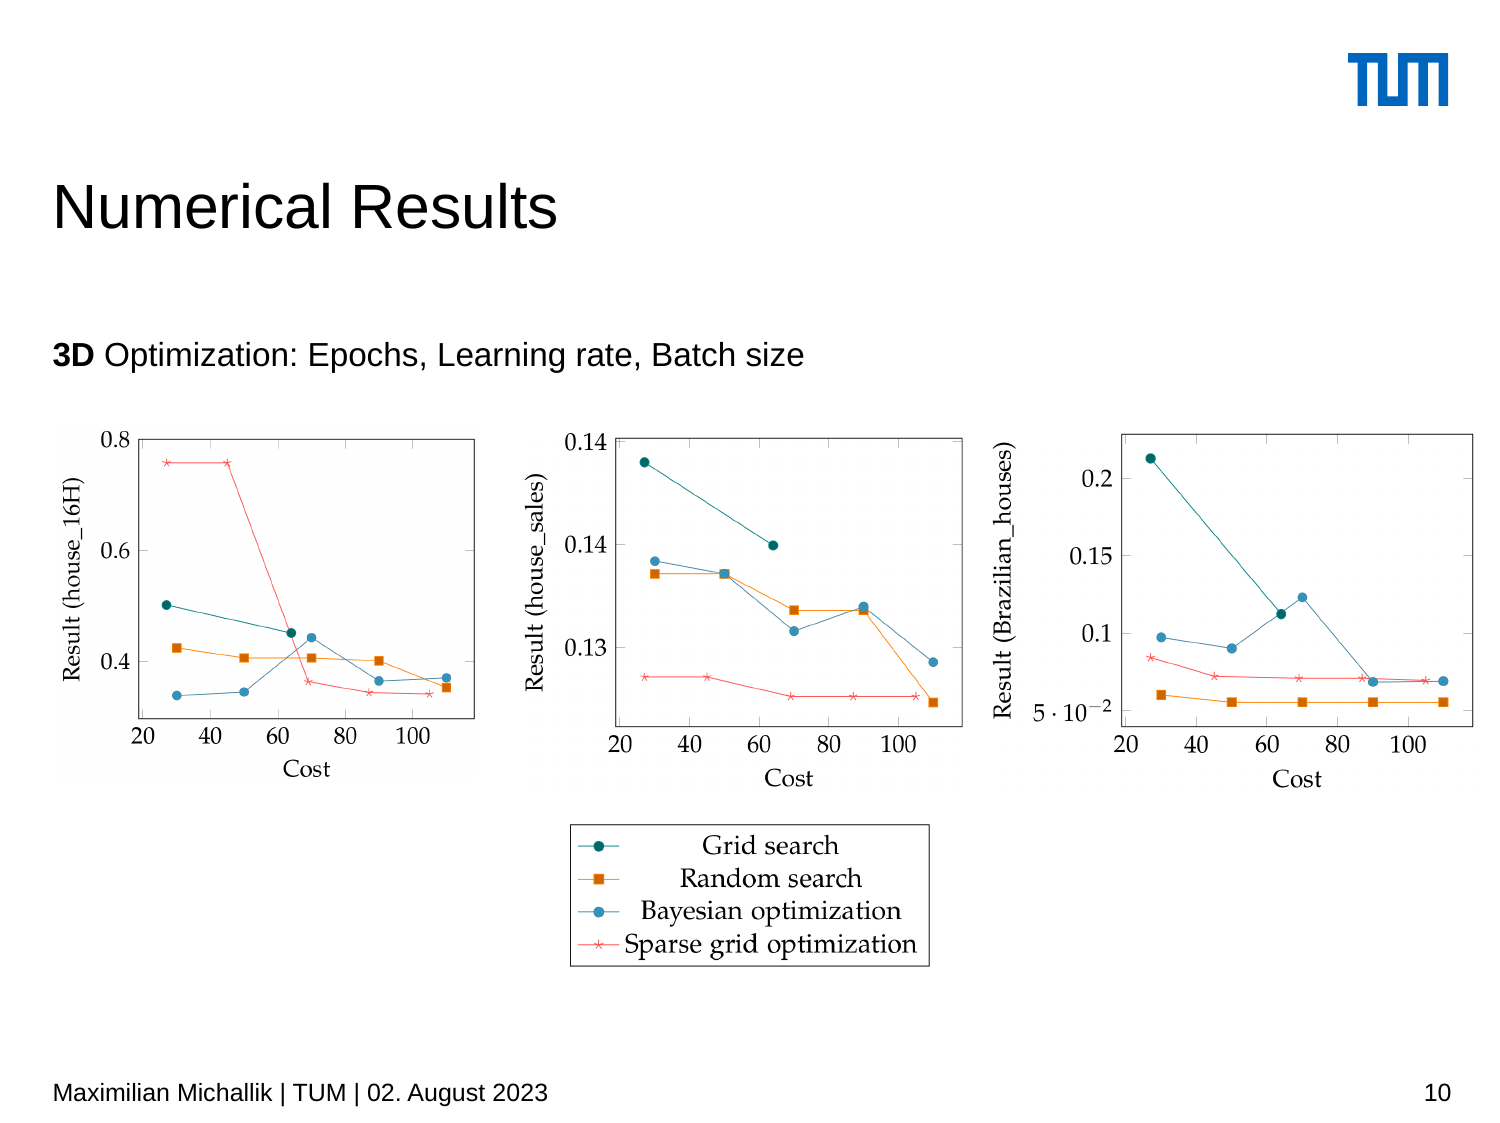

# Numerical Results
3D Optimization: Epochs, Learning rate, Batch size
Maximilian Michallik | TUM | 02. August 2023
10